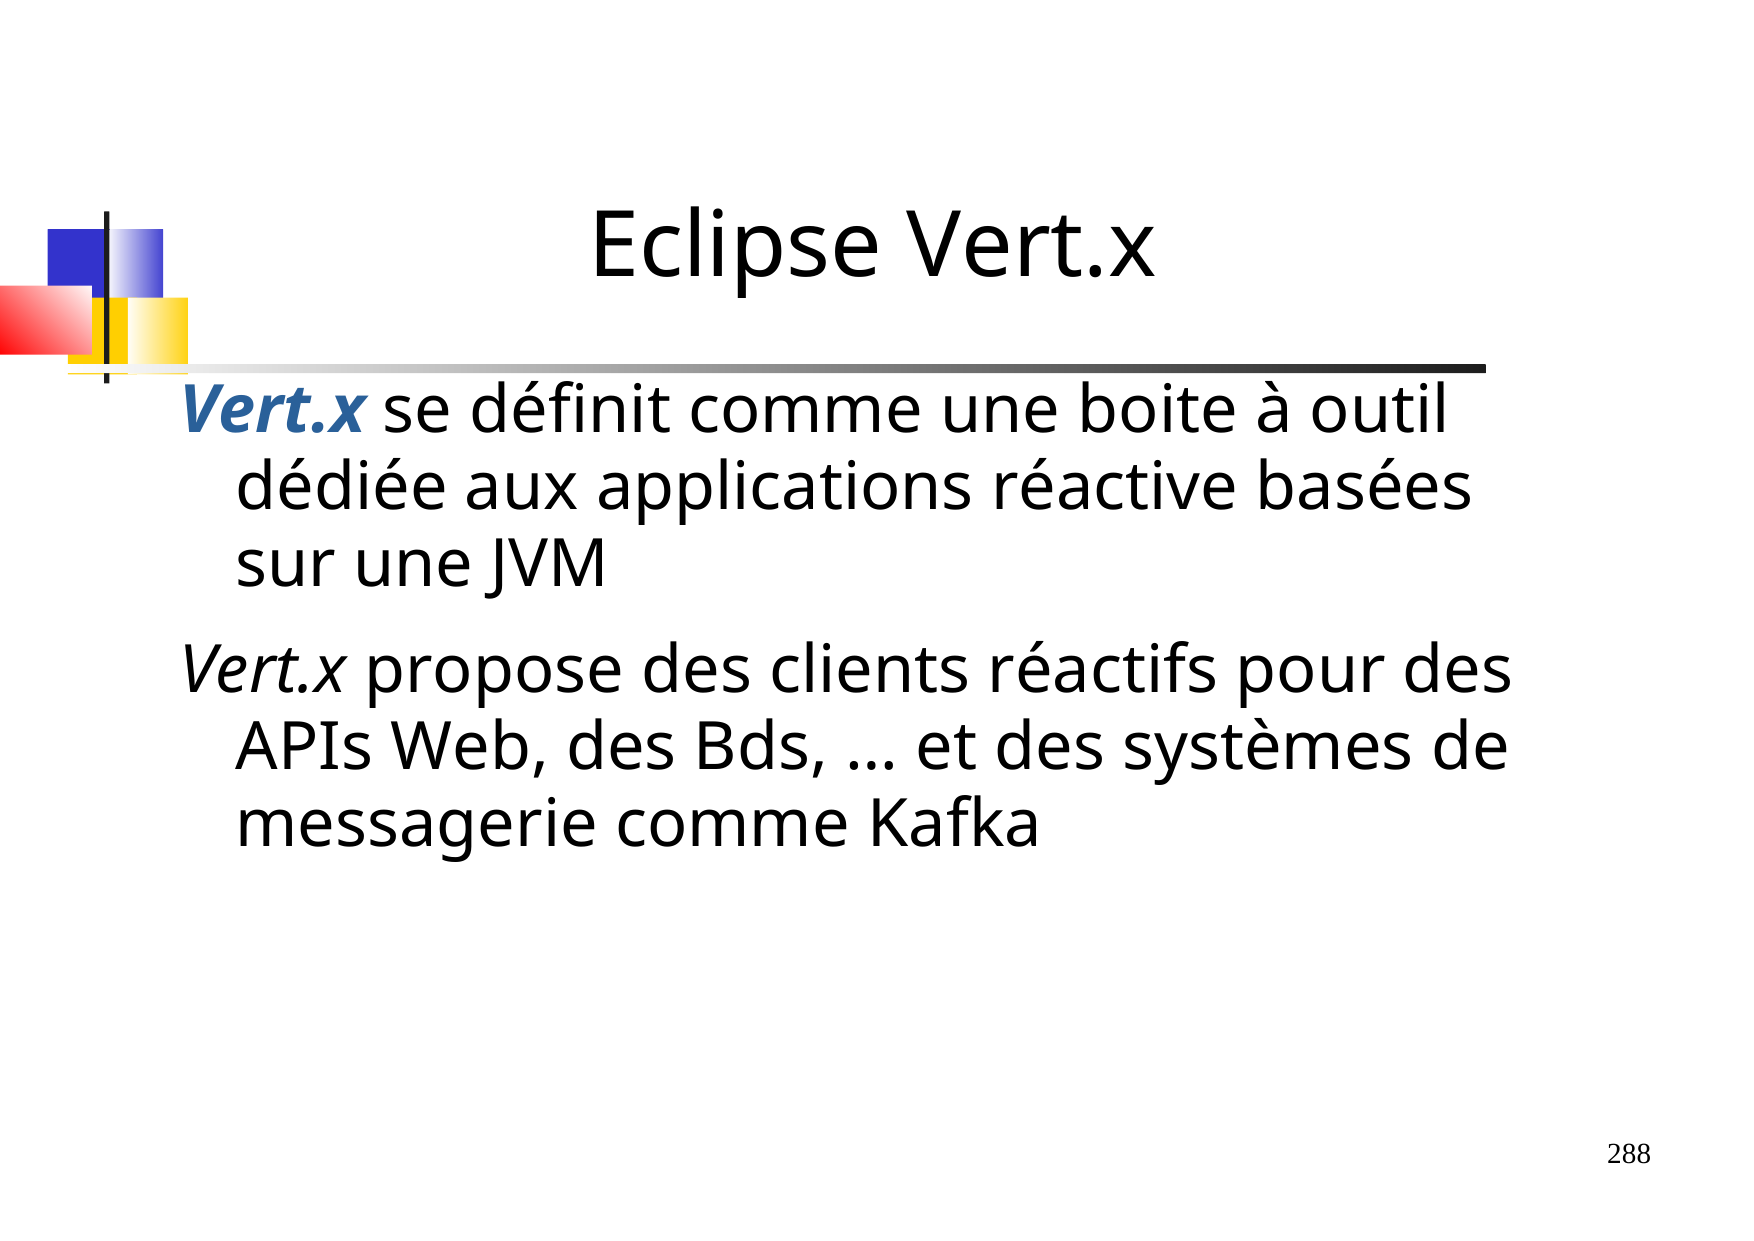

# Eclipse Vert.x
Vert.x se définit comme une boite à outil dédiée aux applications réactive basées sur une JVM
Vert.x propose des clients réactifs pour des APIs Web, des Bds, … et des systèmes de messagerie comme Kafka